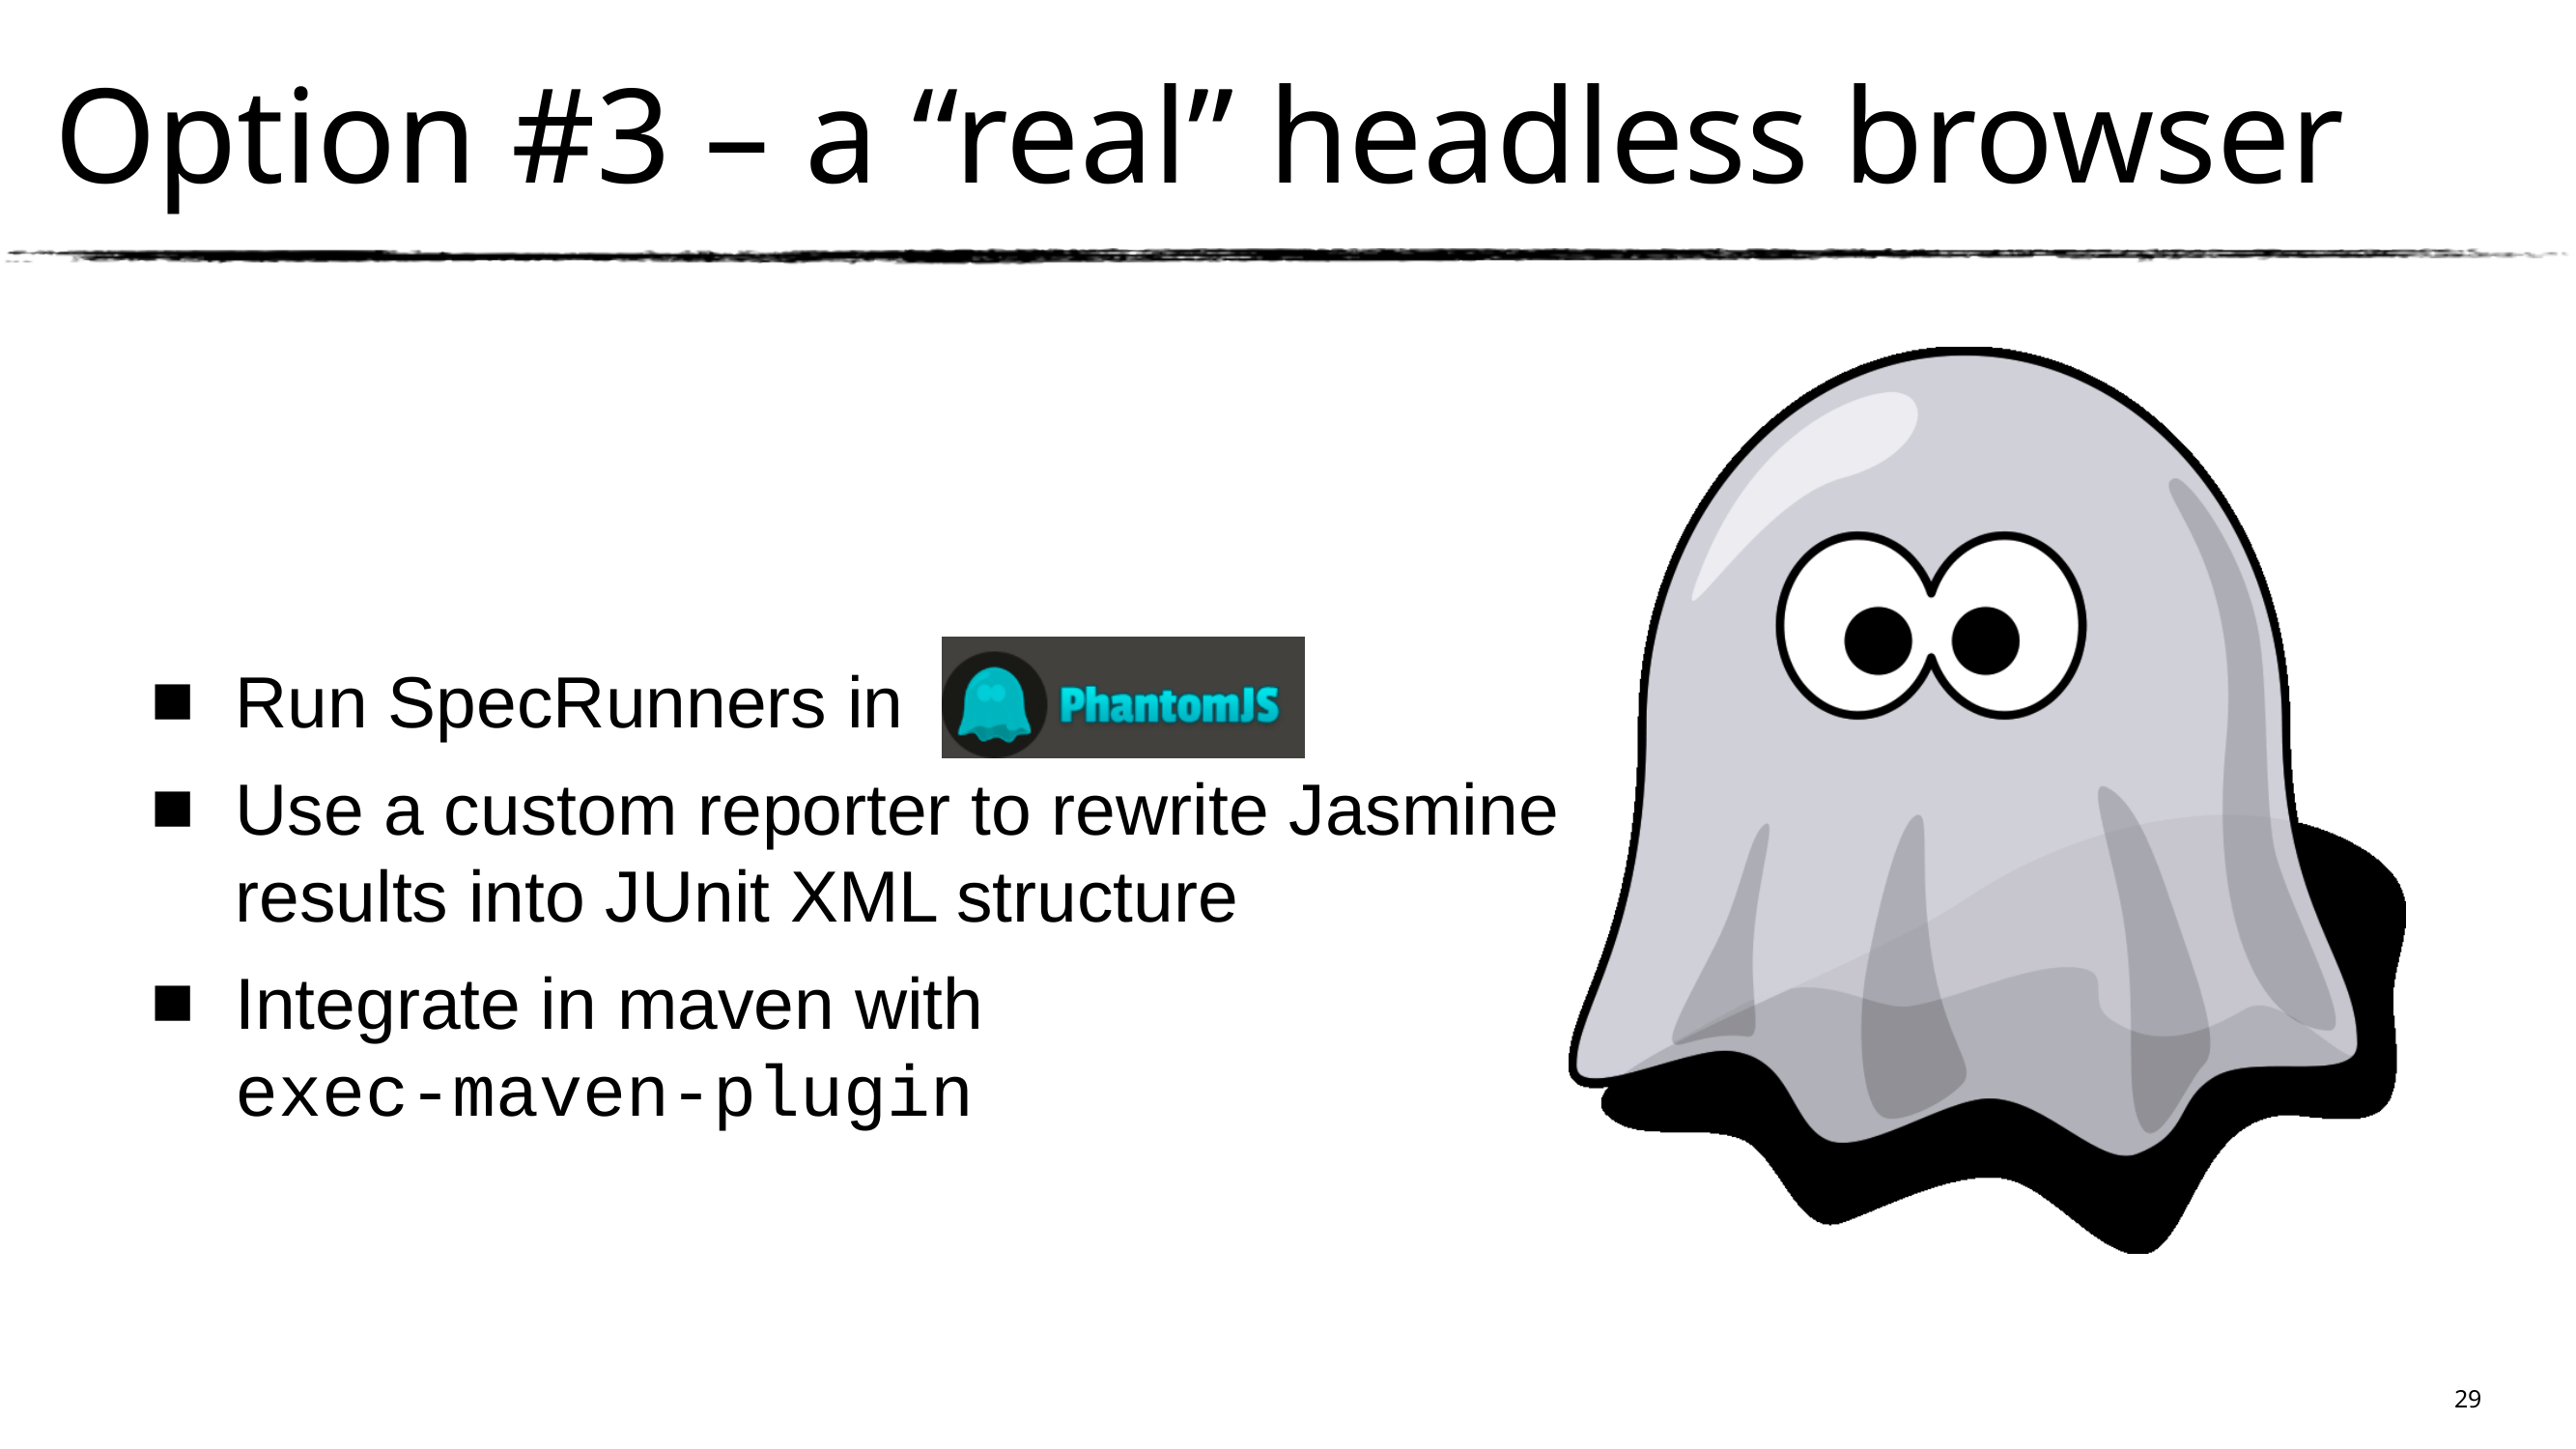

Option #3 – a “real” headless browser
Run SpecRunners in
Use a custom reporter to rewrite Jasmine
results into JUnit XML structure
Integrate in maven with
exec-maven-plugin